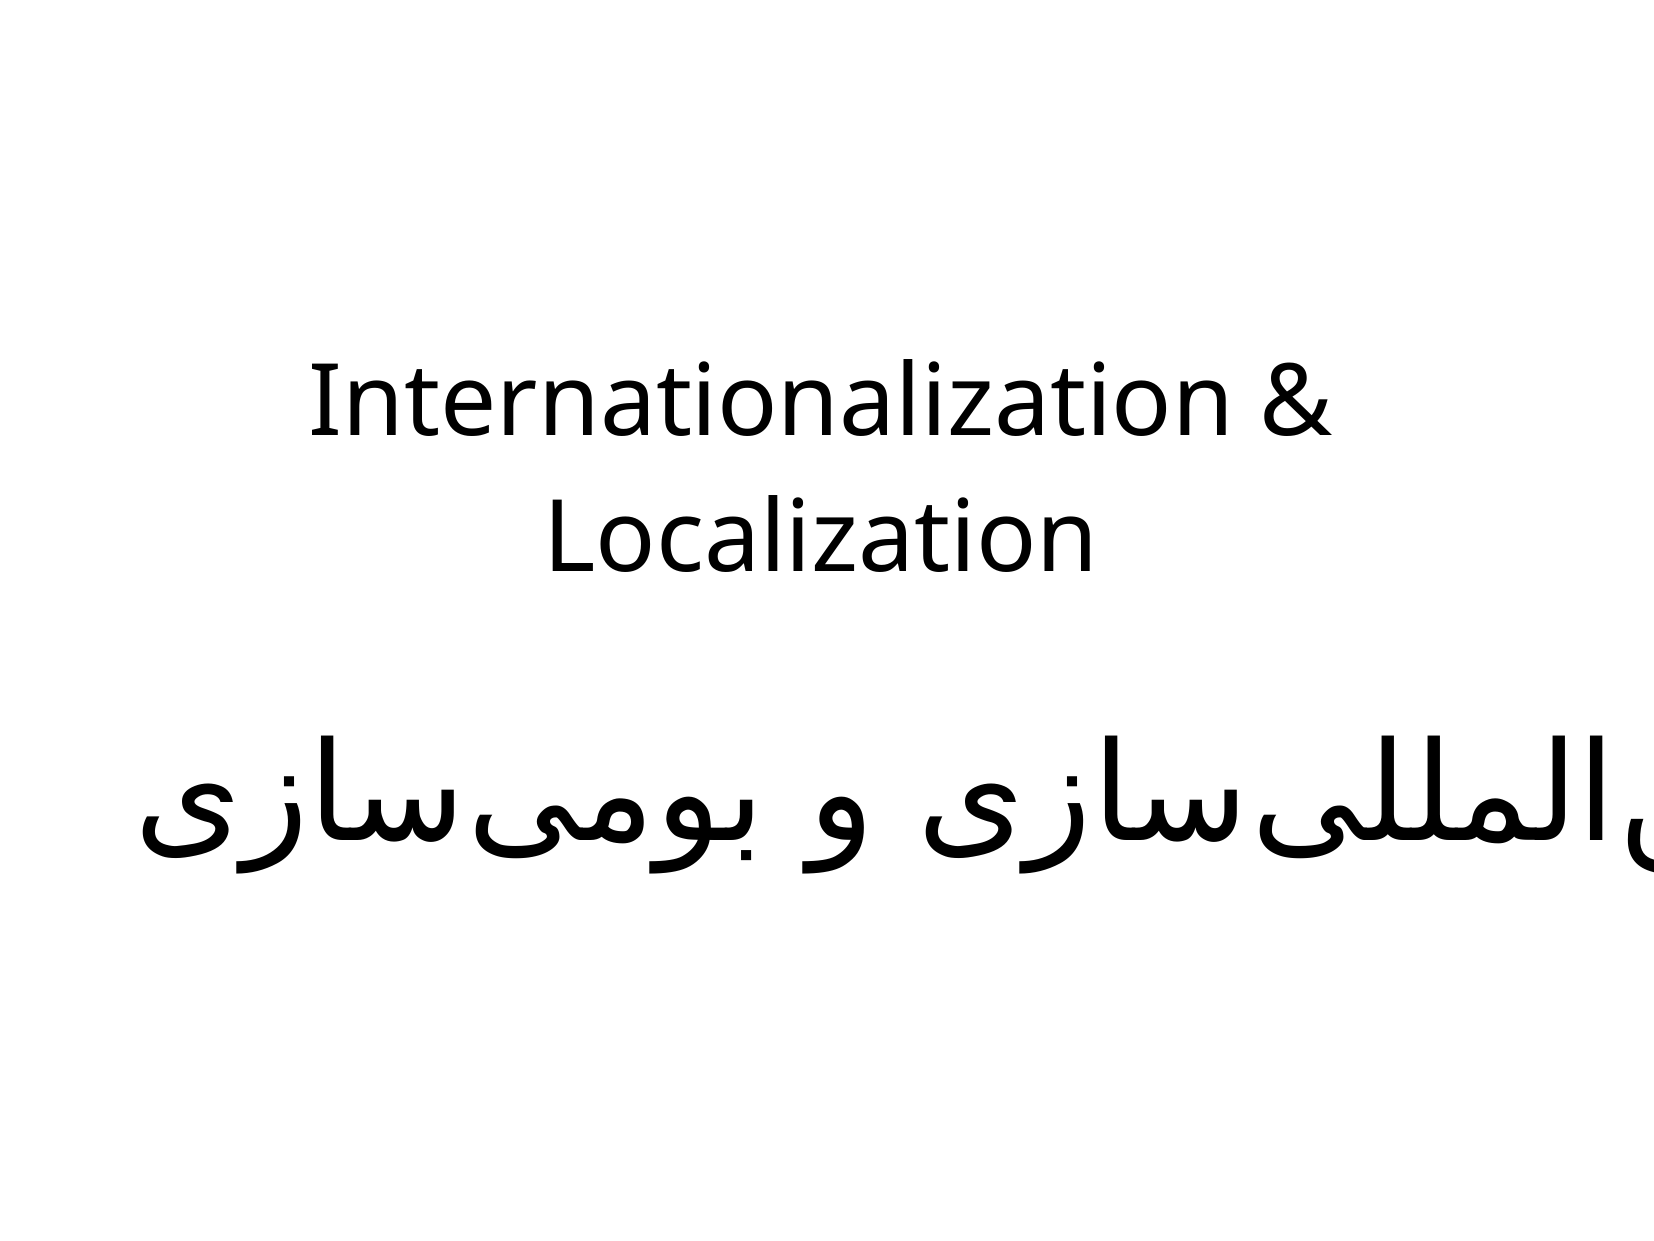

# Internationalization & Localization
بین المللی سازی و بومی سازی